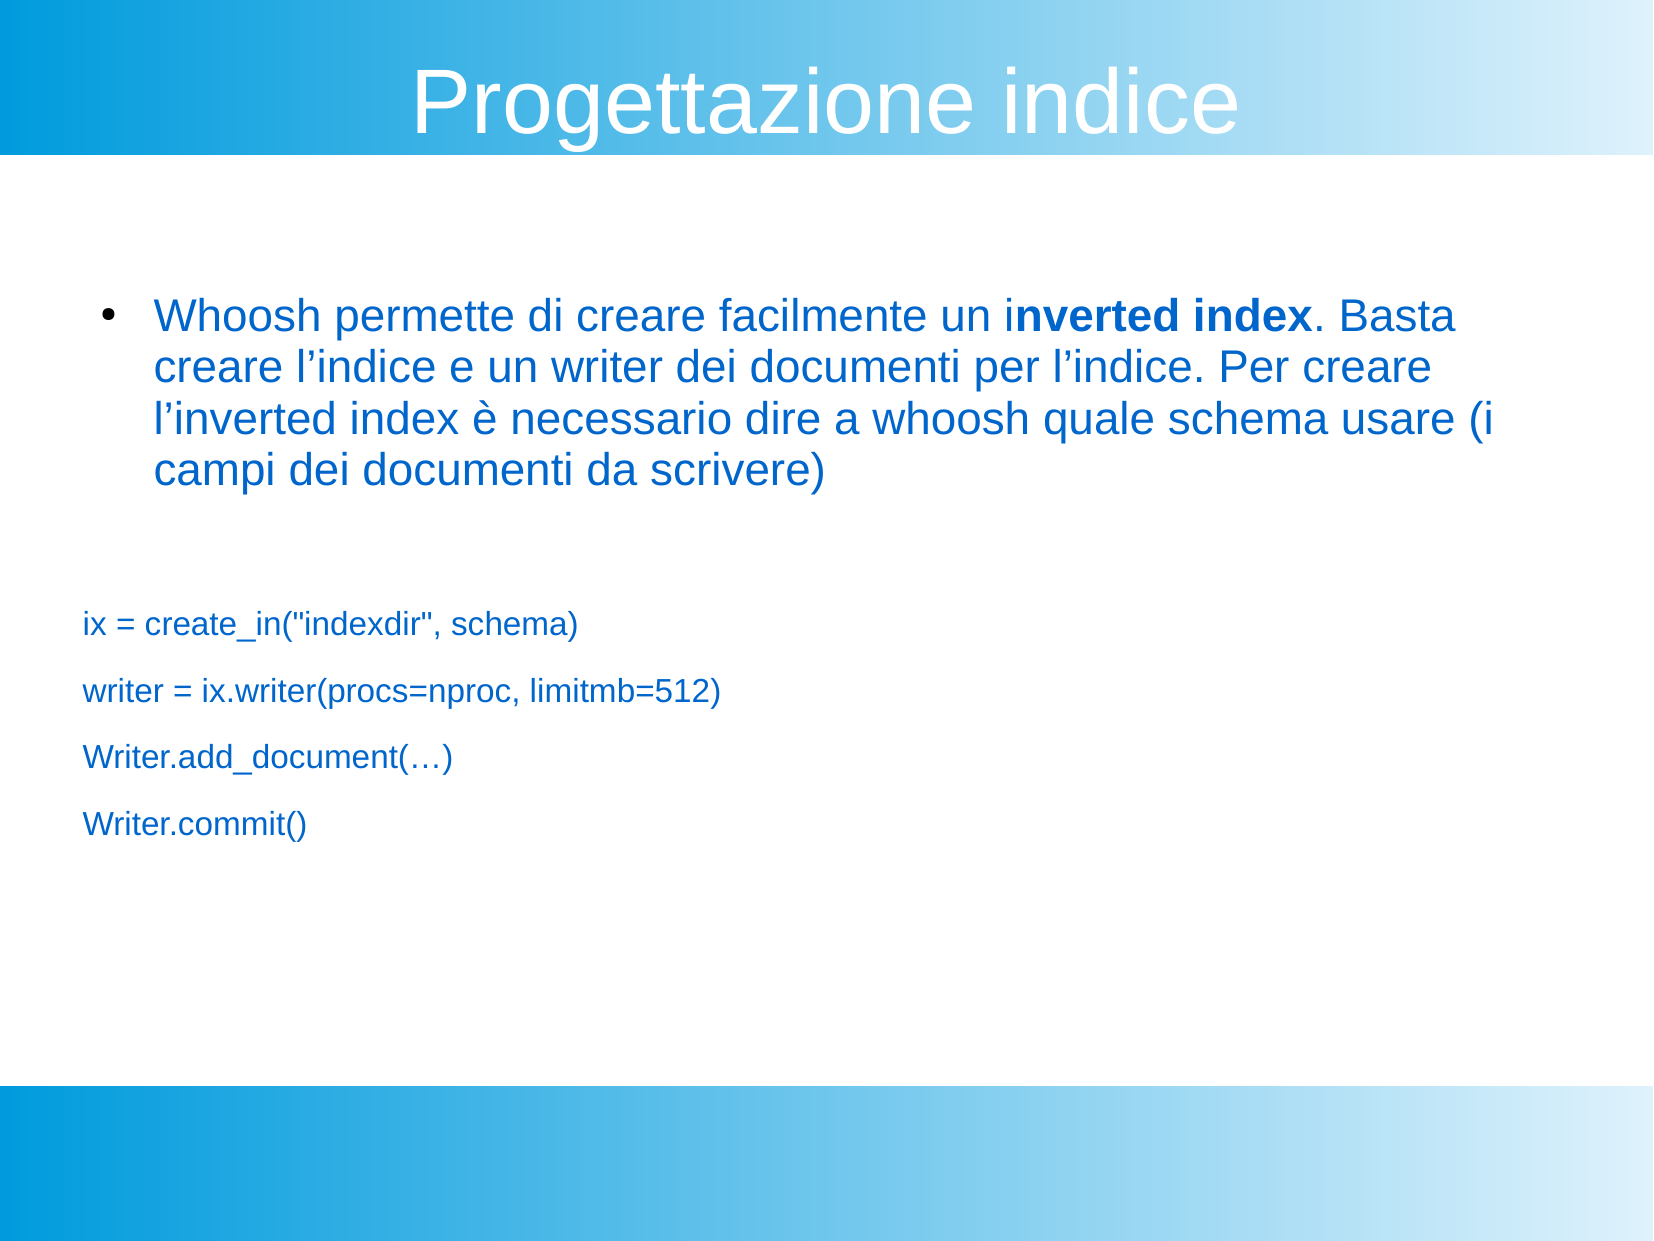

# Progettazione indice
Whoosh permette di creare facilmente un inverted index. Basta creare l’indice e un writer dei documenti per l’indice. Per creare l’inverted index è necessario dire a whoosh quale schema usare (i campi dei documenti da scrivere)
ix = create_in("indexdir", schema)
writer = ix.writer(procs=nproc, limitmb=512)
Writer.add_document(…)
Writer.commit()